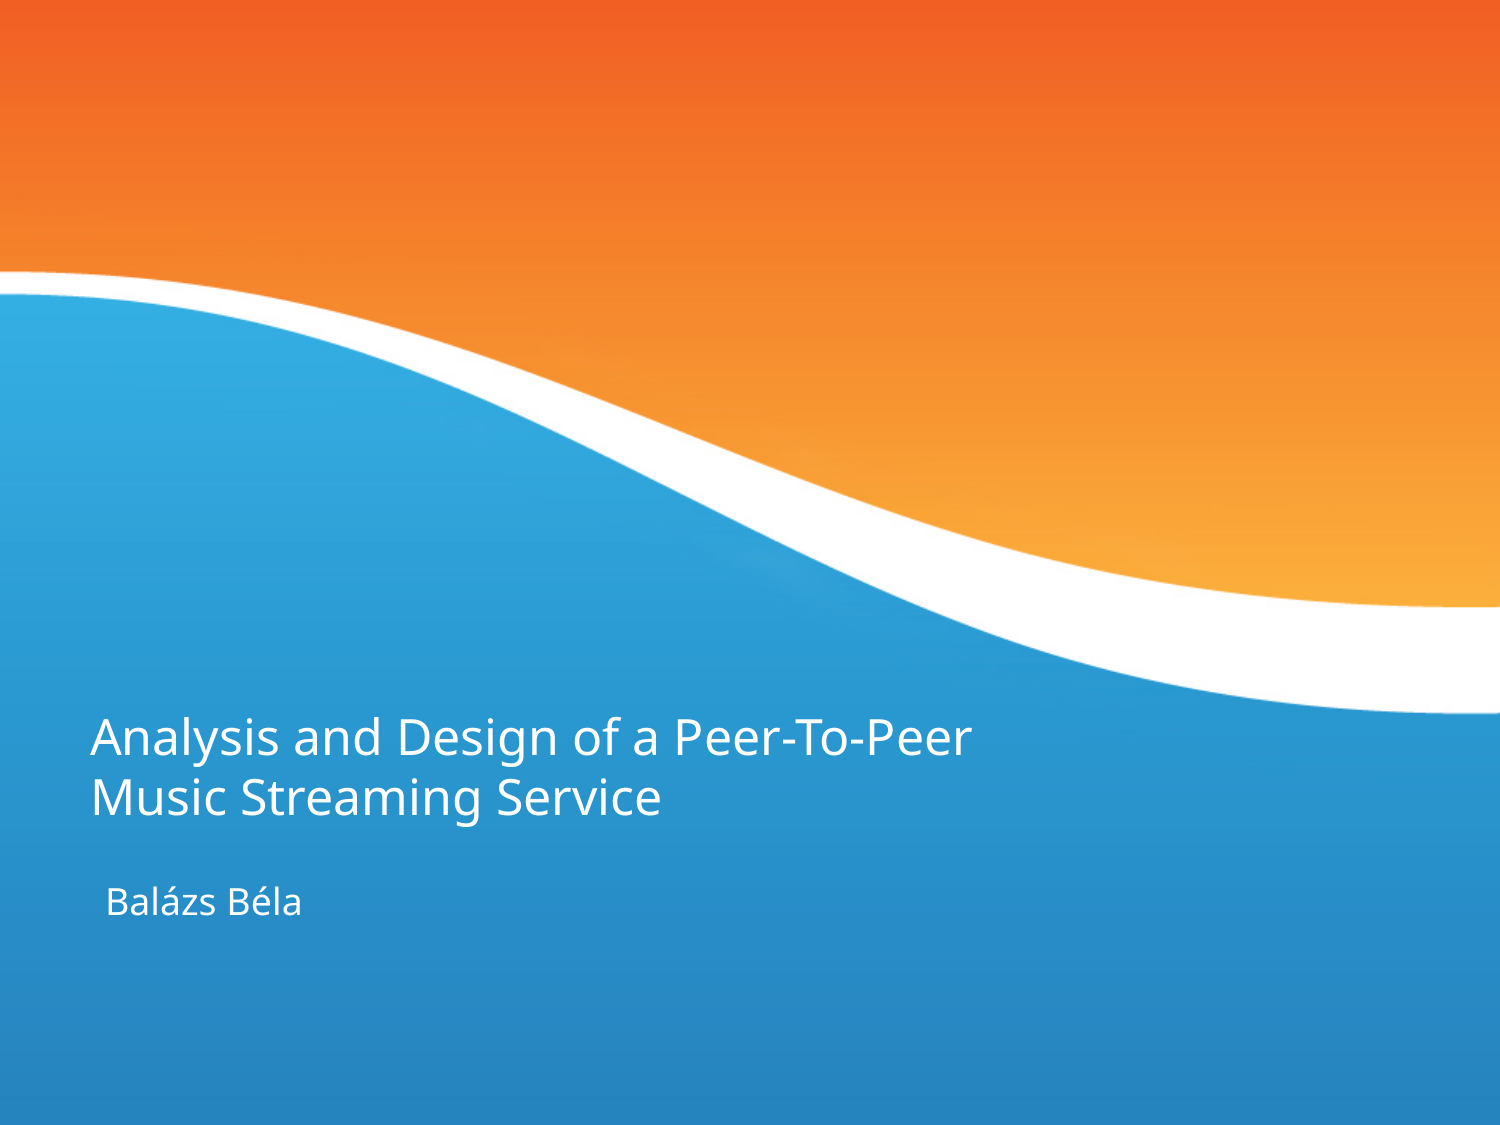

# Analysis and Design of a Peer-To-Peer Music Streaming Service
Balázs Béla